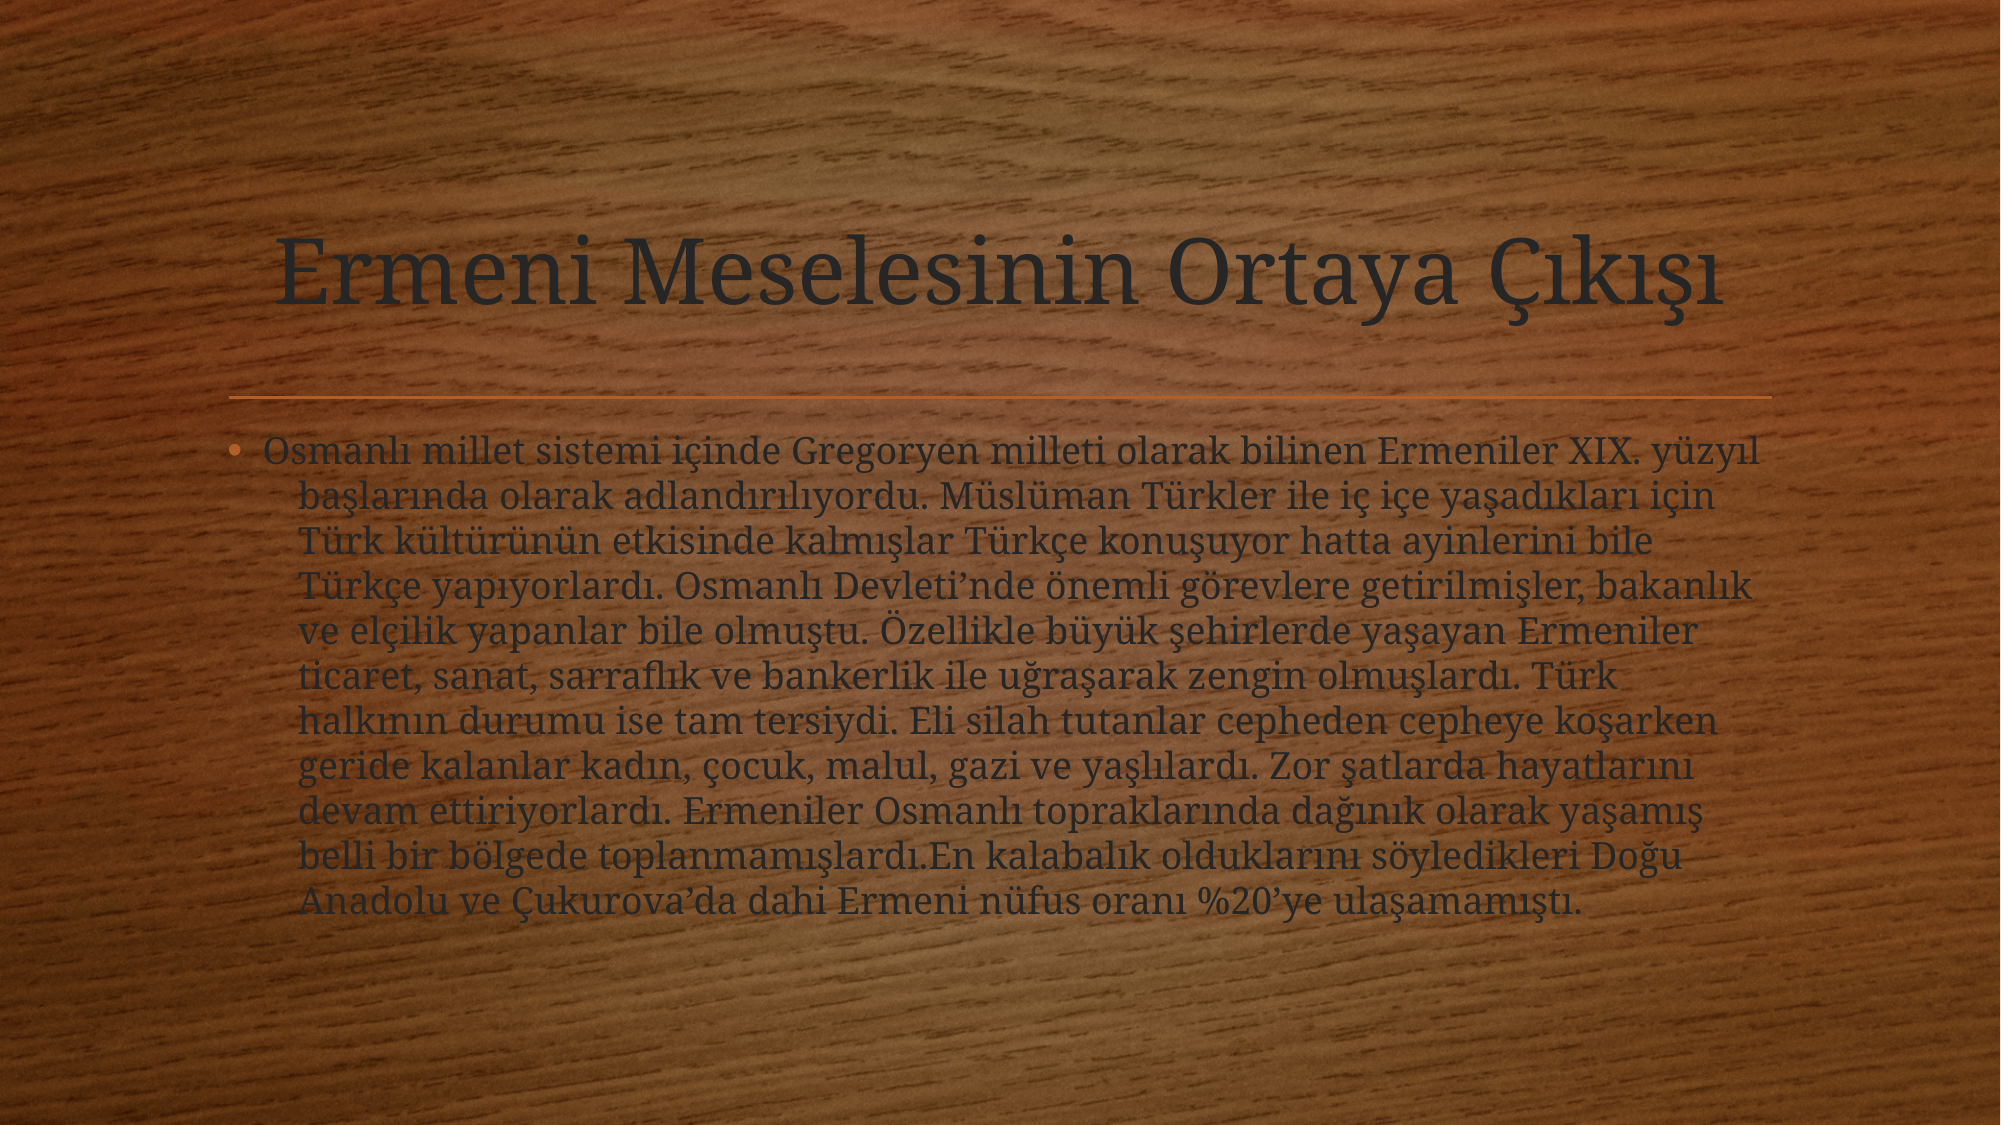

# Ermeni Meselesinin Ortaya Çıkışı
Osmanlı millet sistemi içinde Gregoryen milleti olarak bilinen Ermeniler XIX. yüzyıl başlarında olarak adlandırılıyordu. Müslüman Türkler ile iç içe yaşadıkları için Türk kültürünün etkisinde kalmışlar Türkçe konuşuyor hatta ayinlerini bile Türkçe yapıyorlardı. Osmanlı Devleti’nde önemli görevlere getirilmişler, bakanlık ve elçilik yapanlar bile olmuştu. Özellikle büyük şehirlerde yaşayan Ermeniler ticaret, sanat, sarraflık ve bankerlik ile uğraşarak zengin olmuşlardı. Türk halkının durumu ise tam tersiydi. Eli silah tutanlar cepheden cepheye koşarken geride kalanlar kadın, çocuk, malul, gazi ve yaşlılardı. Zor şatlarda hayatlarını devam ettiriyorlardı. Ermeniler Osmanlı topraklarında dağınık olarak yaşamış belli bir bölgede toplanmamışlardı.En kalabalık olduklarını söyledikleri Doğu Anadolu ve Çukurova’da dahi Ermeni nüfus oranı %20’ye ulaşamamıştı.